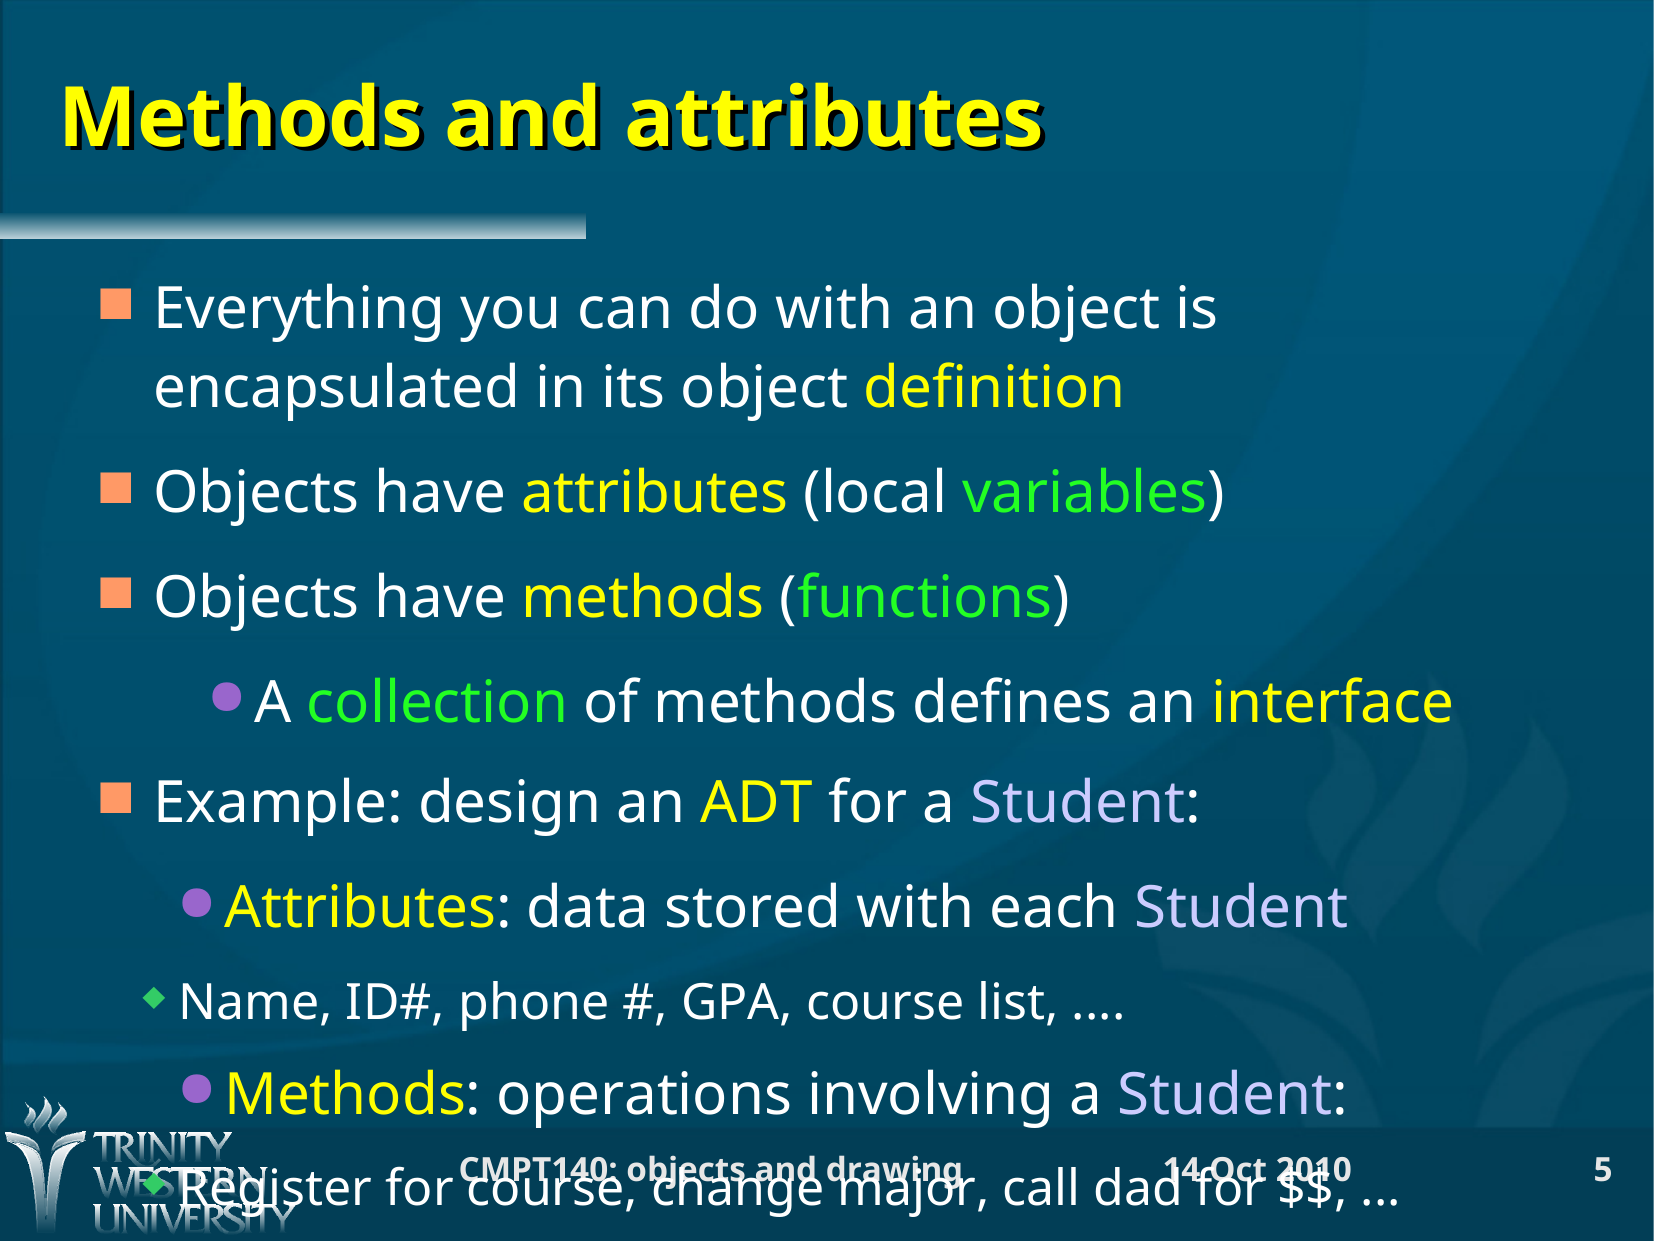

# Methods and attributes
Everything you can do with an object is encapsulated in its object definition
Objects have attributes (local variables)
Objects have methods (functions)
A collection of methods defines an interface
Example: design an ADT for a Student:
Attributes: data stored with each Student
Name, ID#, phone #, GPA, course list, ....
Methods: operations involving a Student:
Register for course, change major, call dad for $$, ...
CMPT140: objects and drawing
14 Oct 2010
5